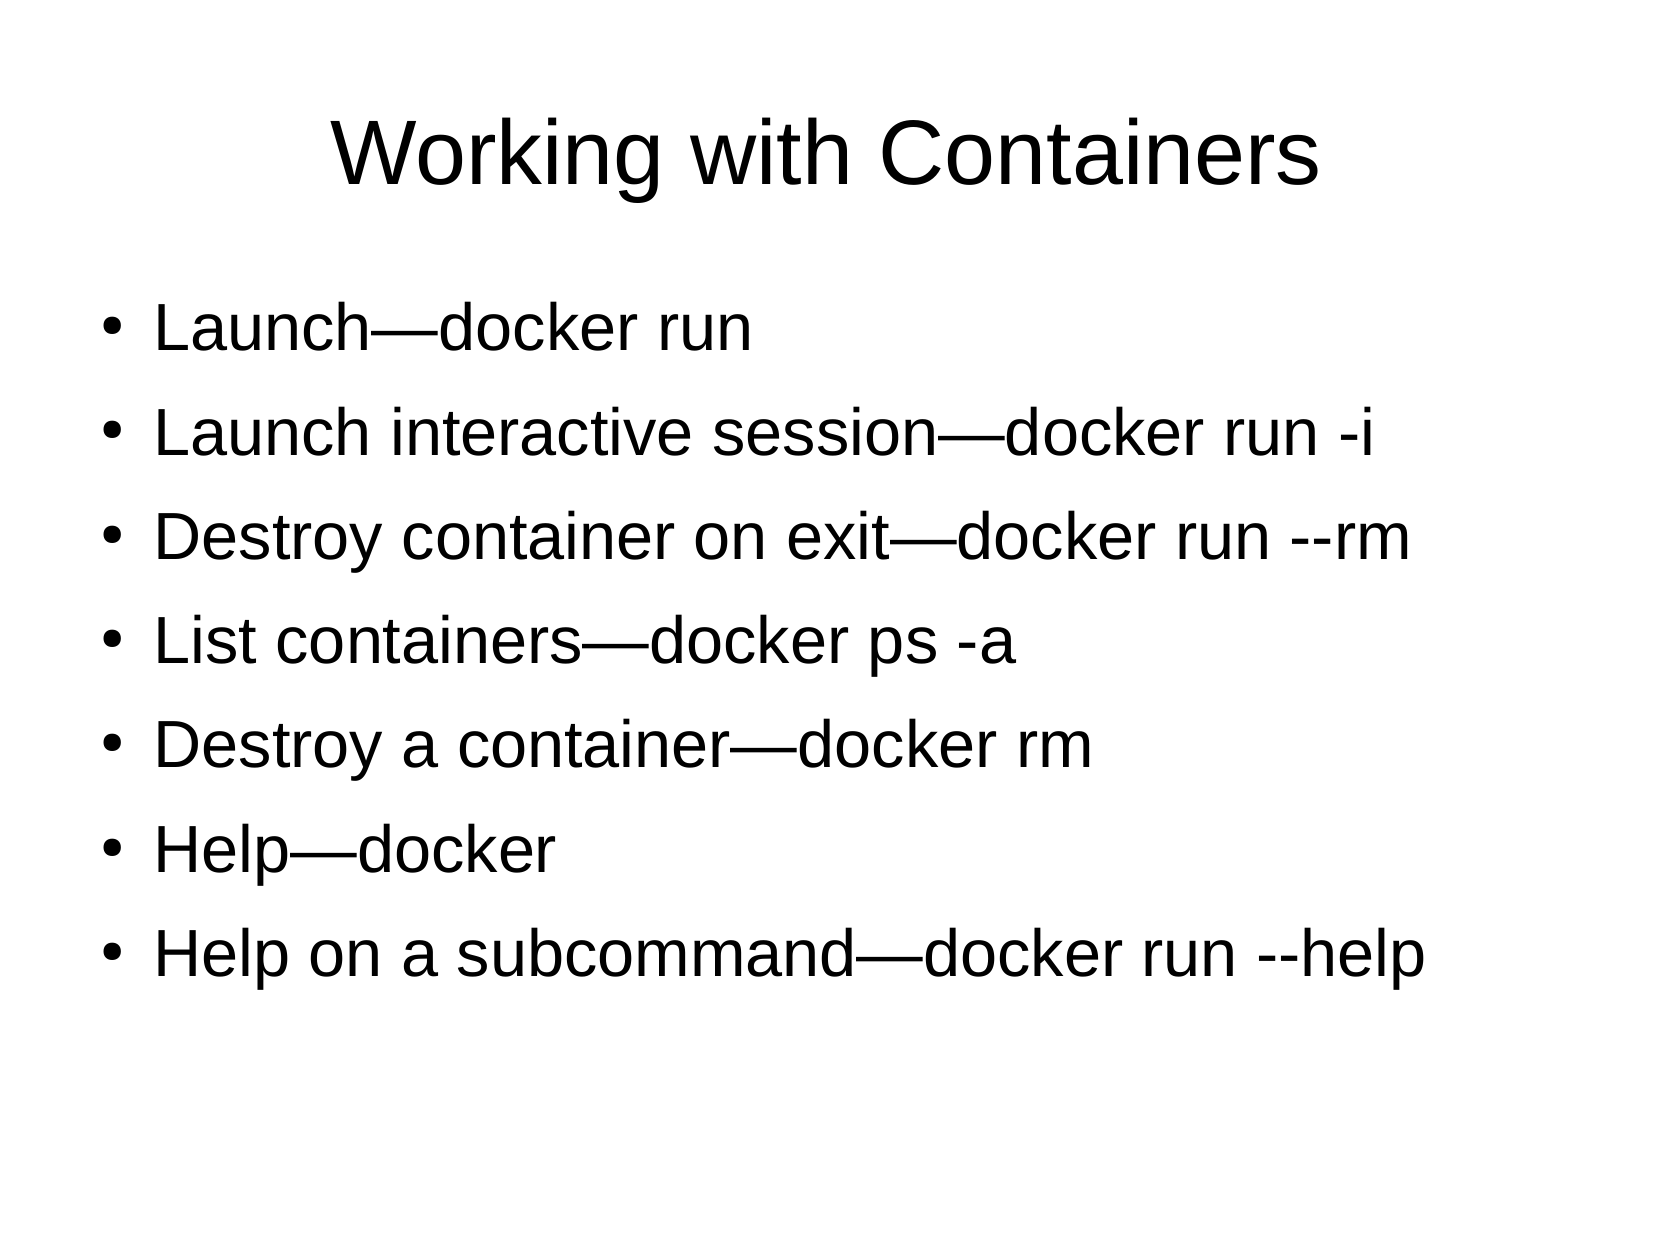

# Working with Containers
Launch—docker run
Launch interactive session—docker run -i
Destroy container on exit—docker run --rm
List containers—docker ps -a
Destroy a container—docker rm
Help—docker
Help on a subcommand—docker run --help